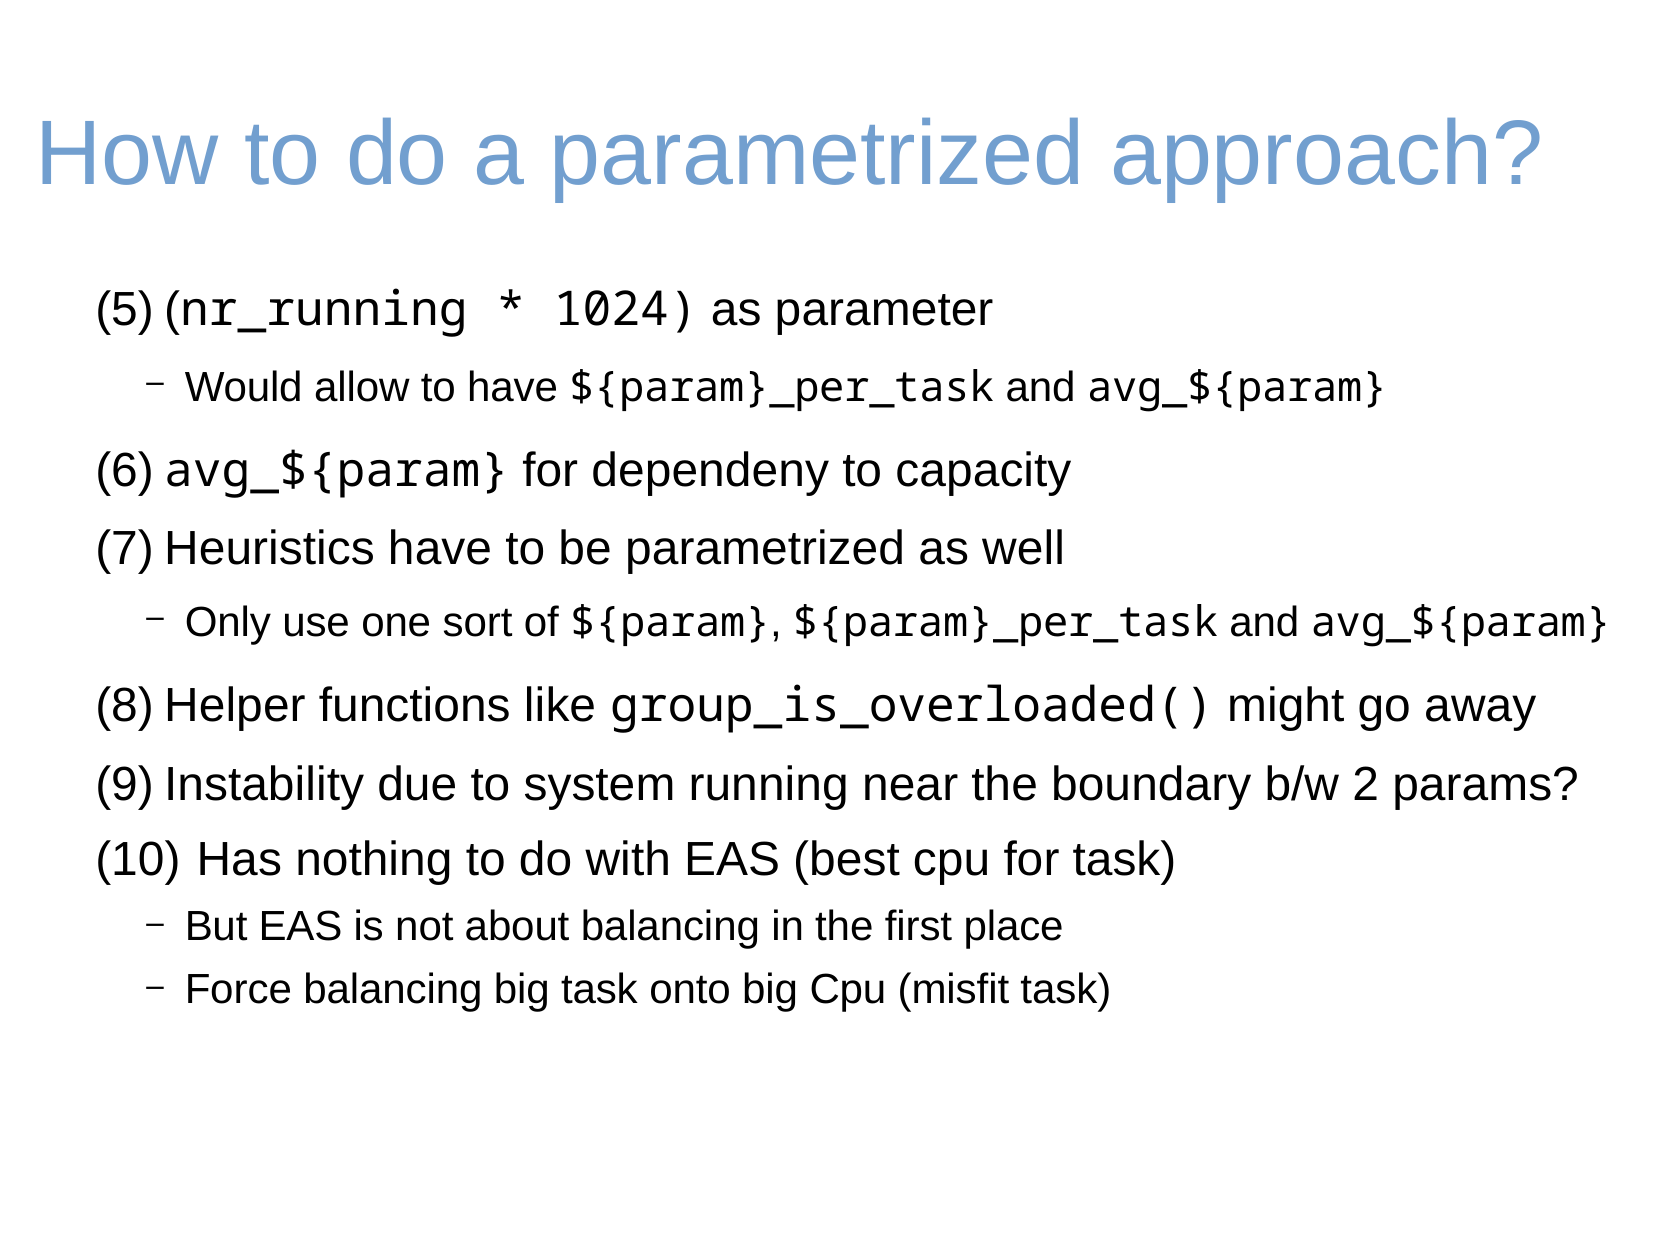

How to do a parametrized approach?
# (nr_running * 1024) as parameter
Would allow to have ${param}_per_task and avg_${param}
 avg_${param} for dependeny to capacity
 Heuristics have to be parametrized as well
Only use one sort of ${param}, ${param}_per_task and avg_${param}
 Helper functions like group_is_overloaded() might go away
 Instability due to system running near the boundary b/w 2 params?
 Has nothing to do with EAS (best cpu for task)
But EAS is not about balancing in the first place
Force balancing big task onto big Cpu (misfit task)